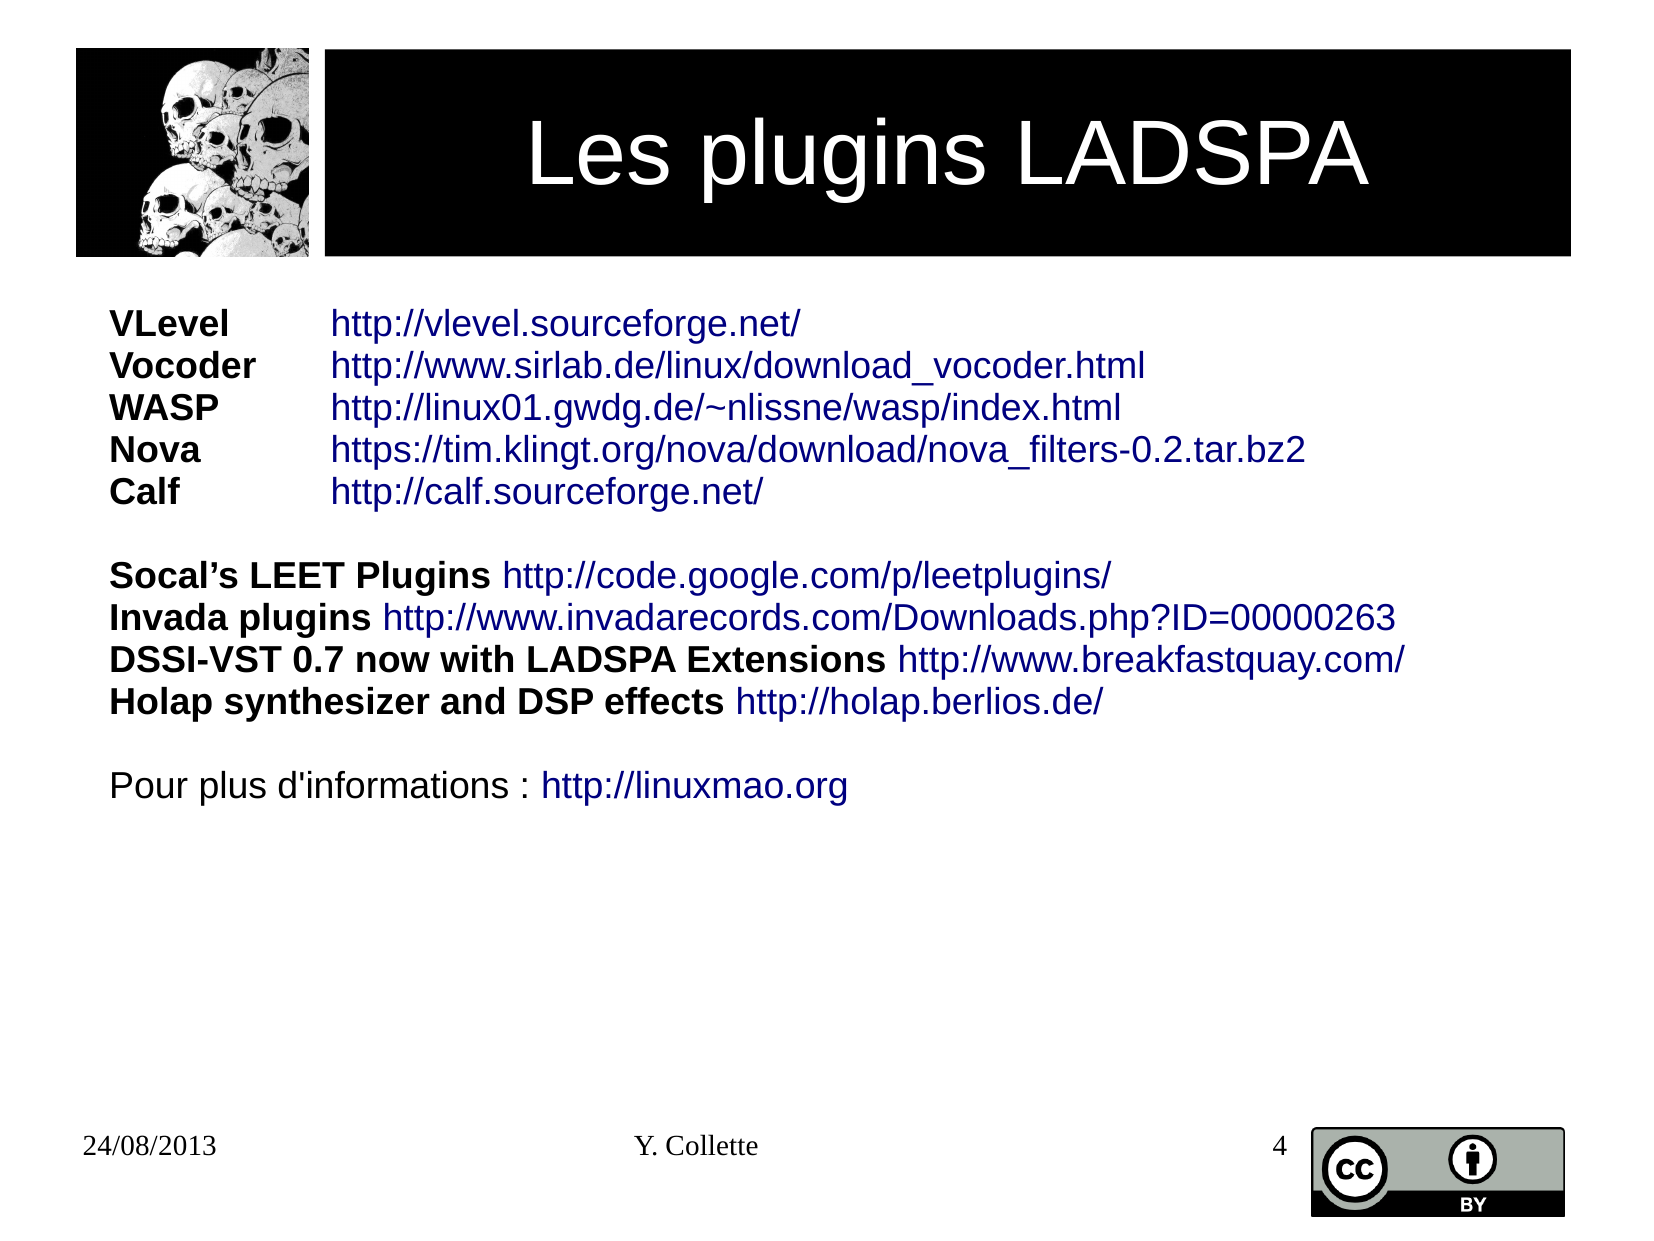

# Les plugins LADSPA
VLevel 		http://vlevel.sourceforge.net/
Vocoder 	http://www.sirlab.de/linux/download_vocoder.html
WASP 		http://linux01.gwdg.de/~nlissne/wasp/index.html
Nova 		https://tim.klingt.org/nova/download/nova_filters-0.2.tar.bz2
Calf 		http://calf.sourceforge.net/
Socal’s LEET Plugins http://code.google.com/p/leetplugins/
Invada plugins http://www.invadarecords.com/Downloads.php?ID=00000263
DSSI-VST 0.7 now with LADSPA Extensions http://www.breakfastquay.com/
Holap synthesizer and DSP effects http://holap.berlios.de/
Pour plus d'informations : http://linuxmao.org
Y. Collette
4